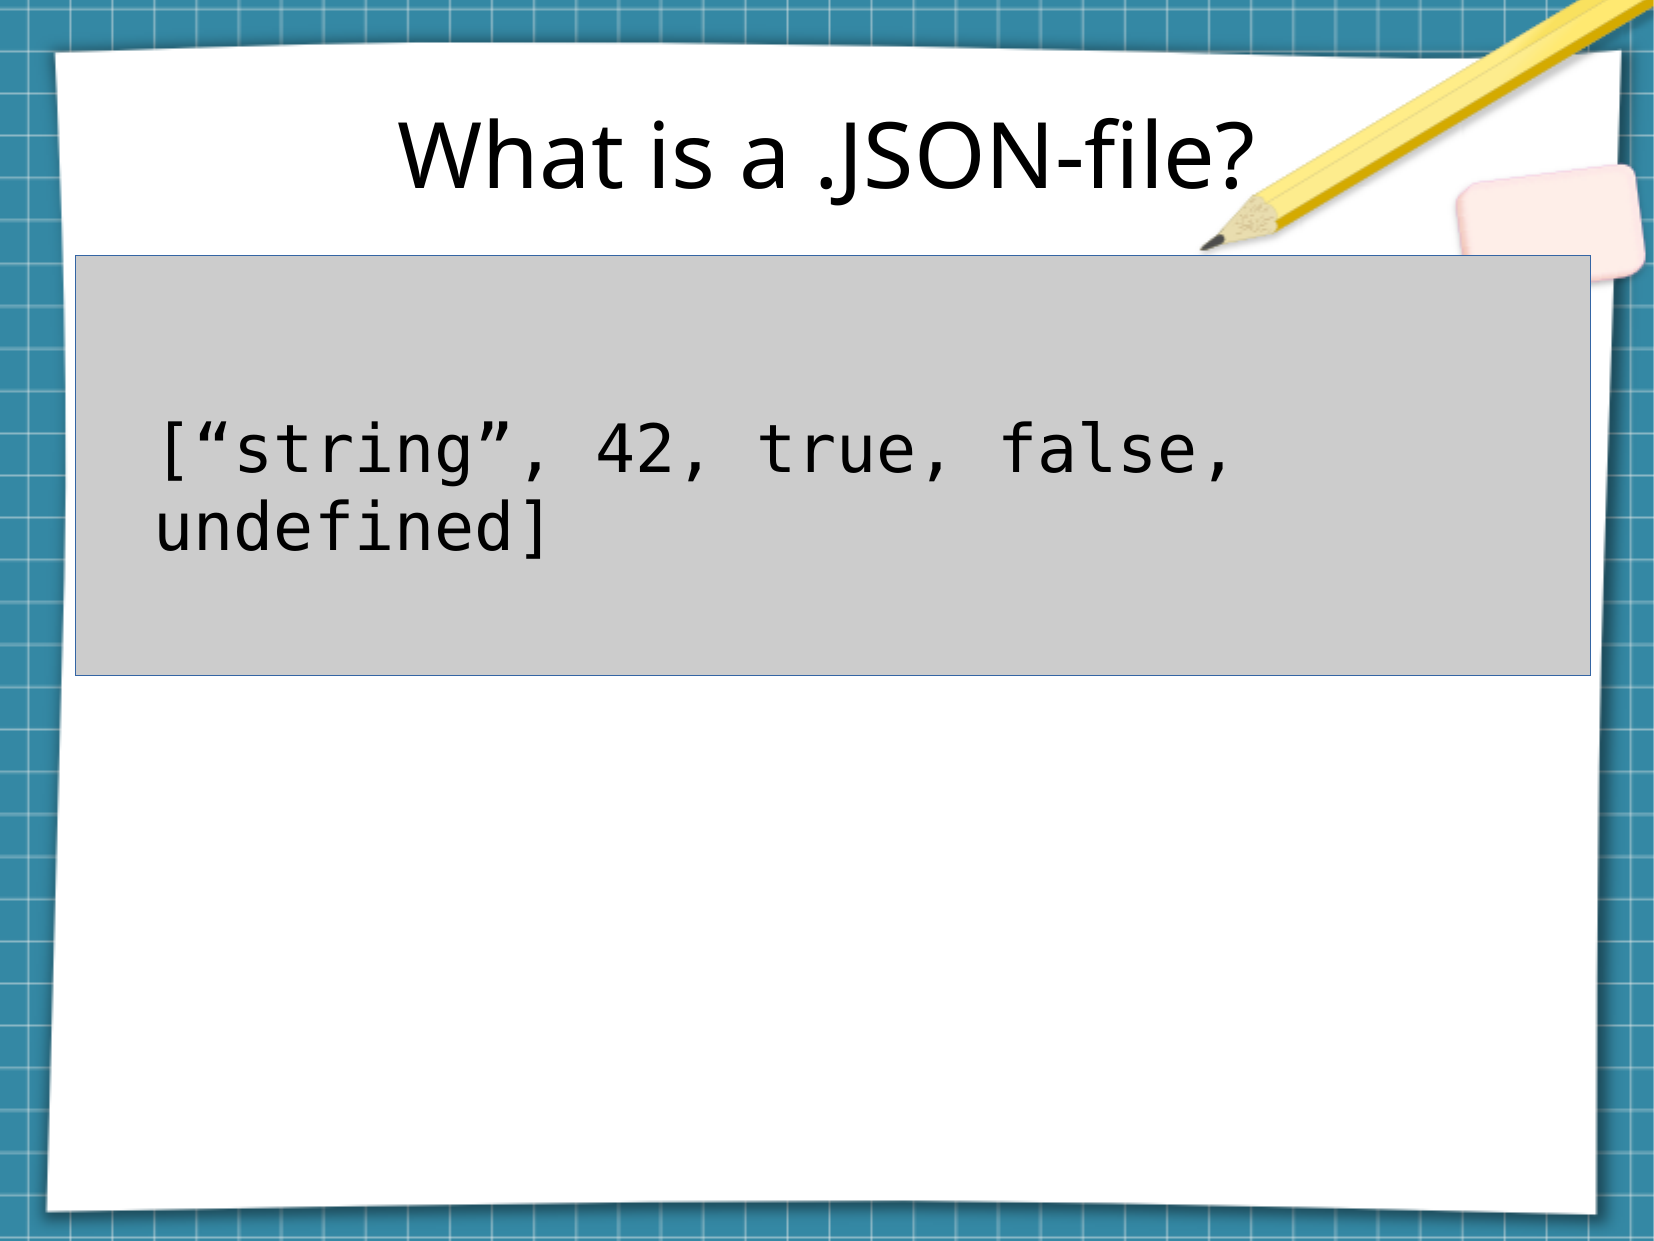

# What is a .JSON-file?
[“string”, 42, true, false, undefined]